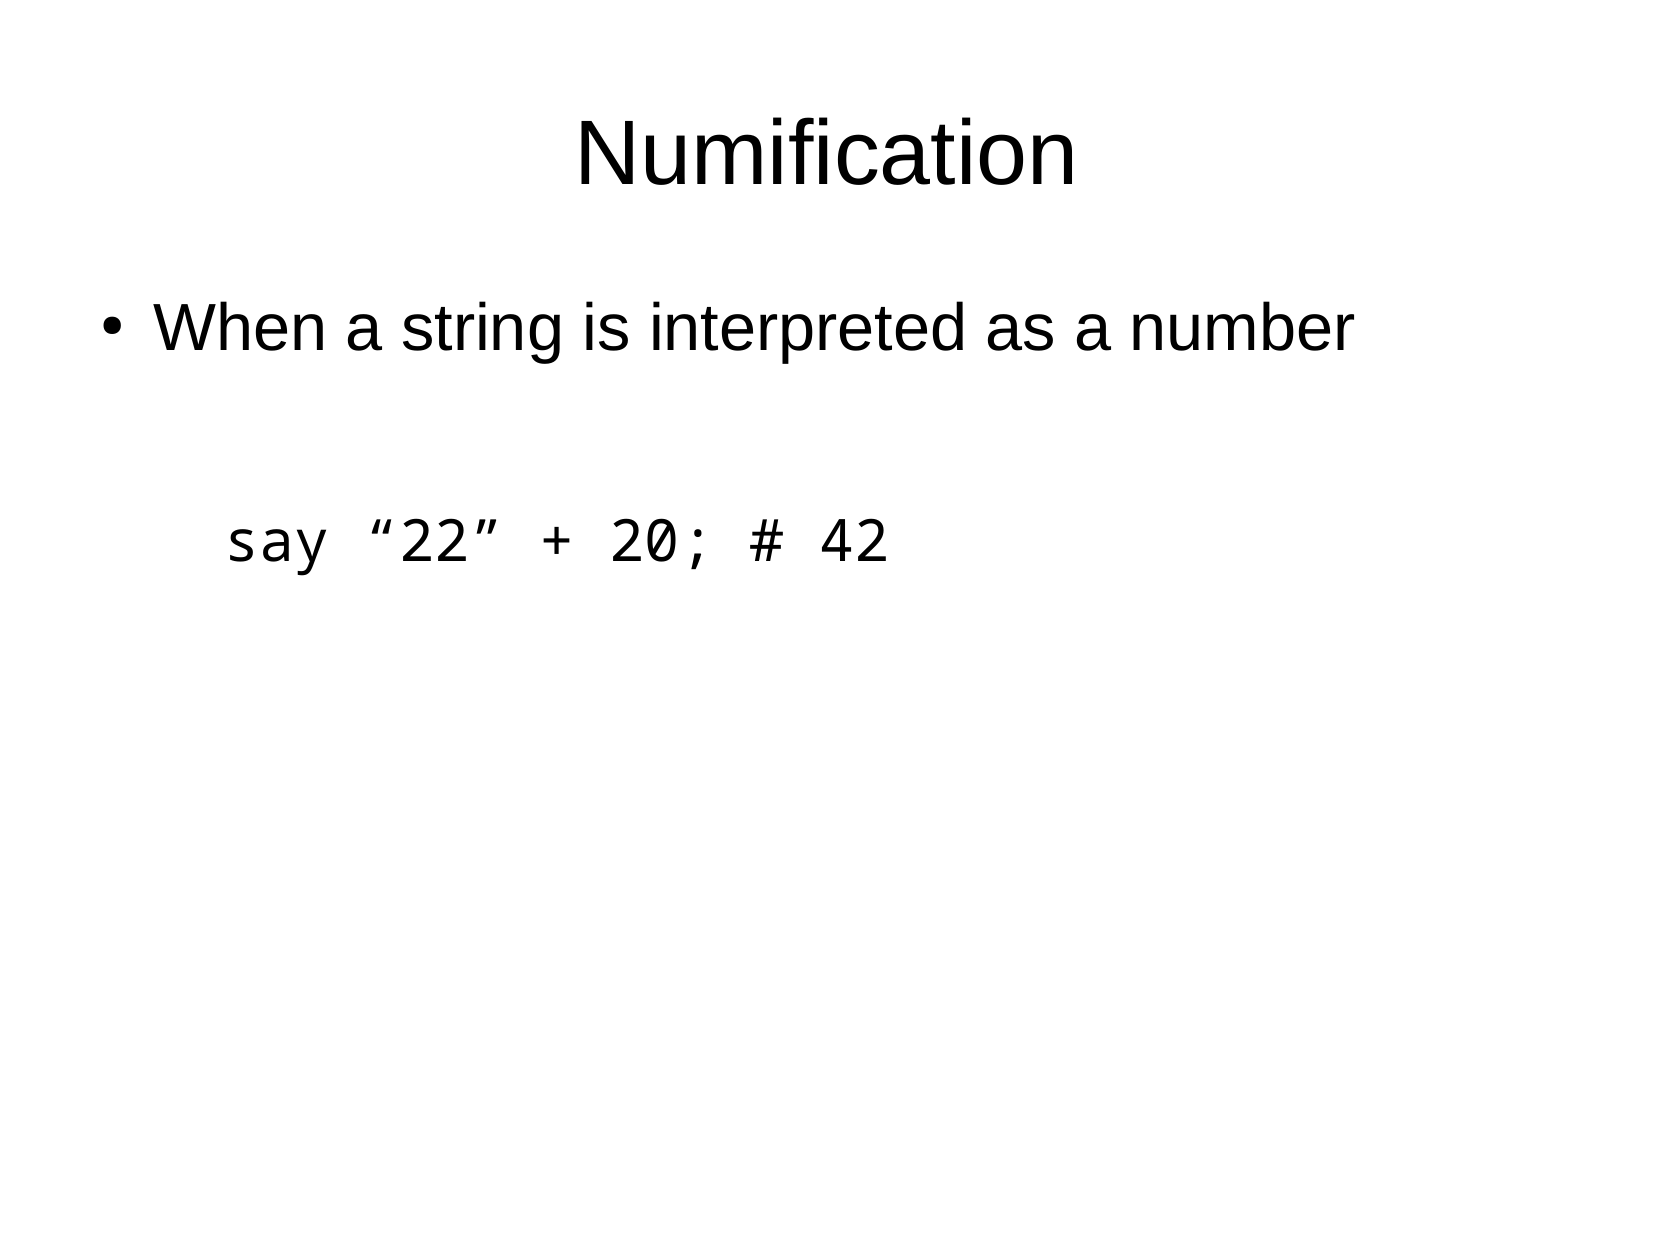

# Numification
When a string is interpreted as a number
say “22” + 20; # 42